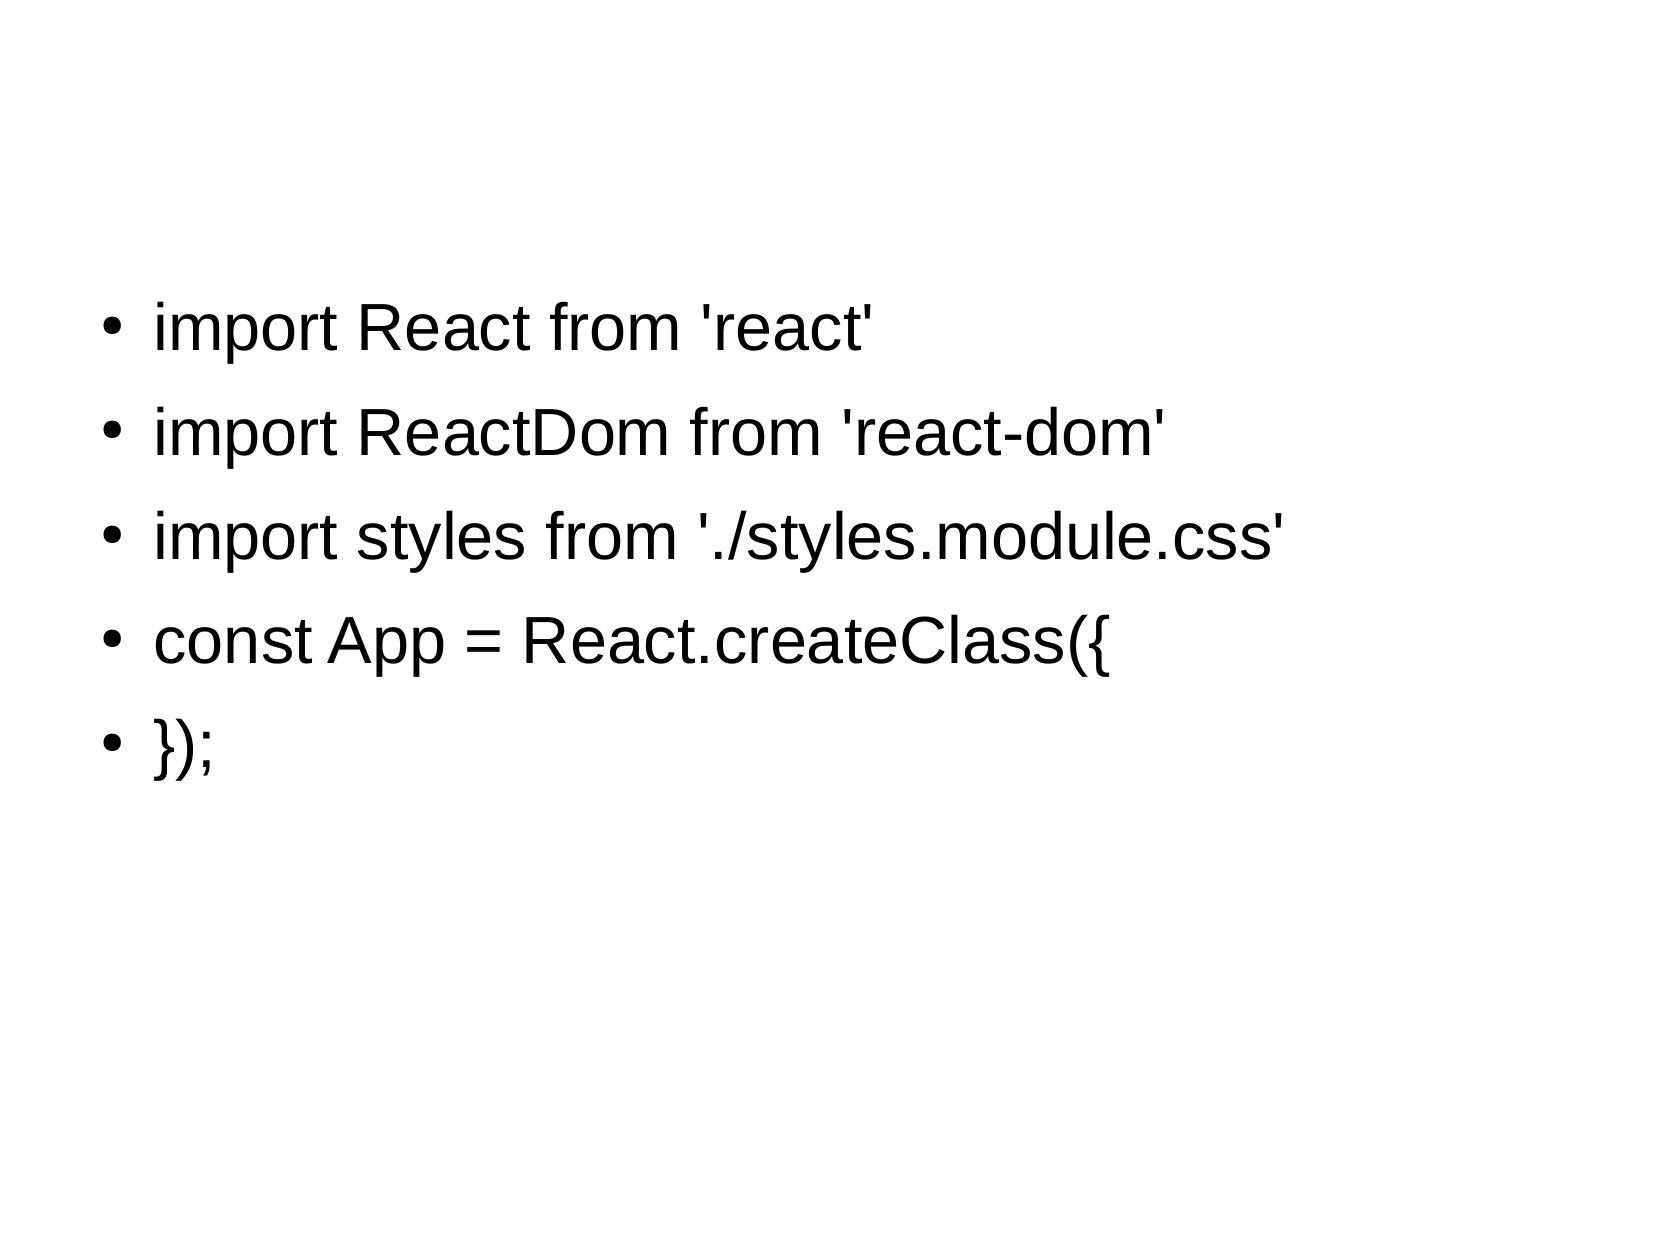

#
import React from 'react'
import ReactDom from 'react-dom'
import styles from './styles.module.css'
const App = React.createClass({
});